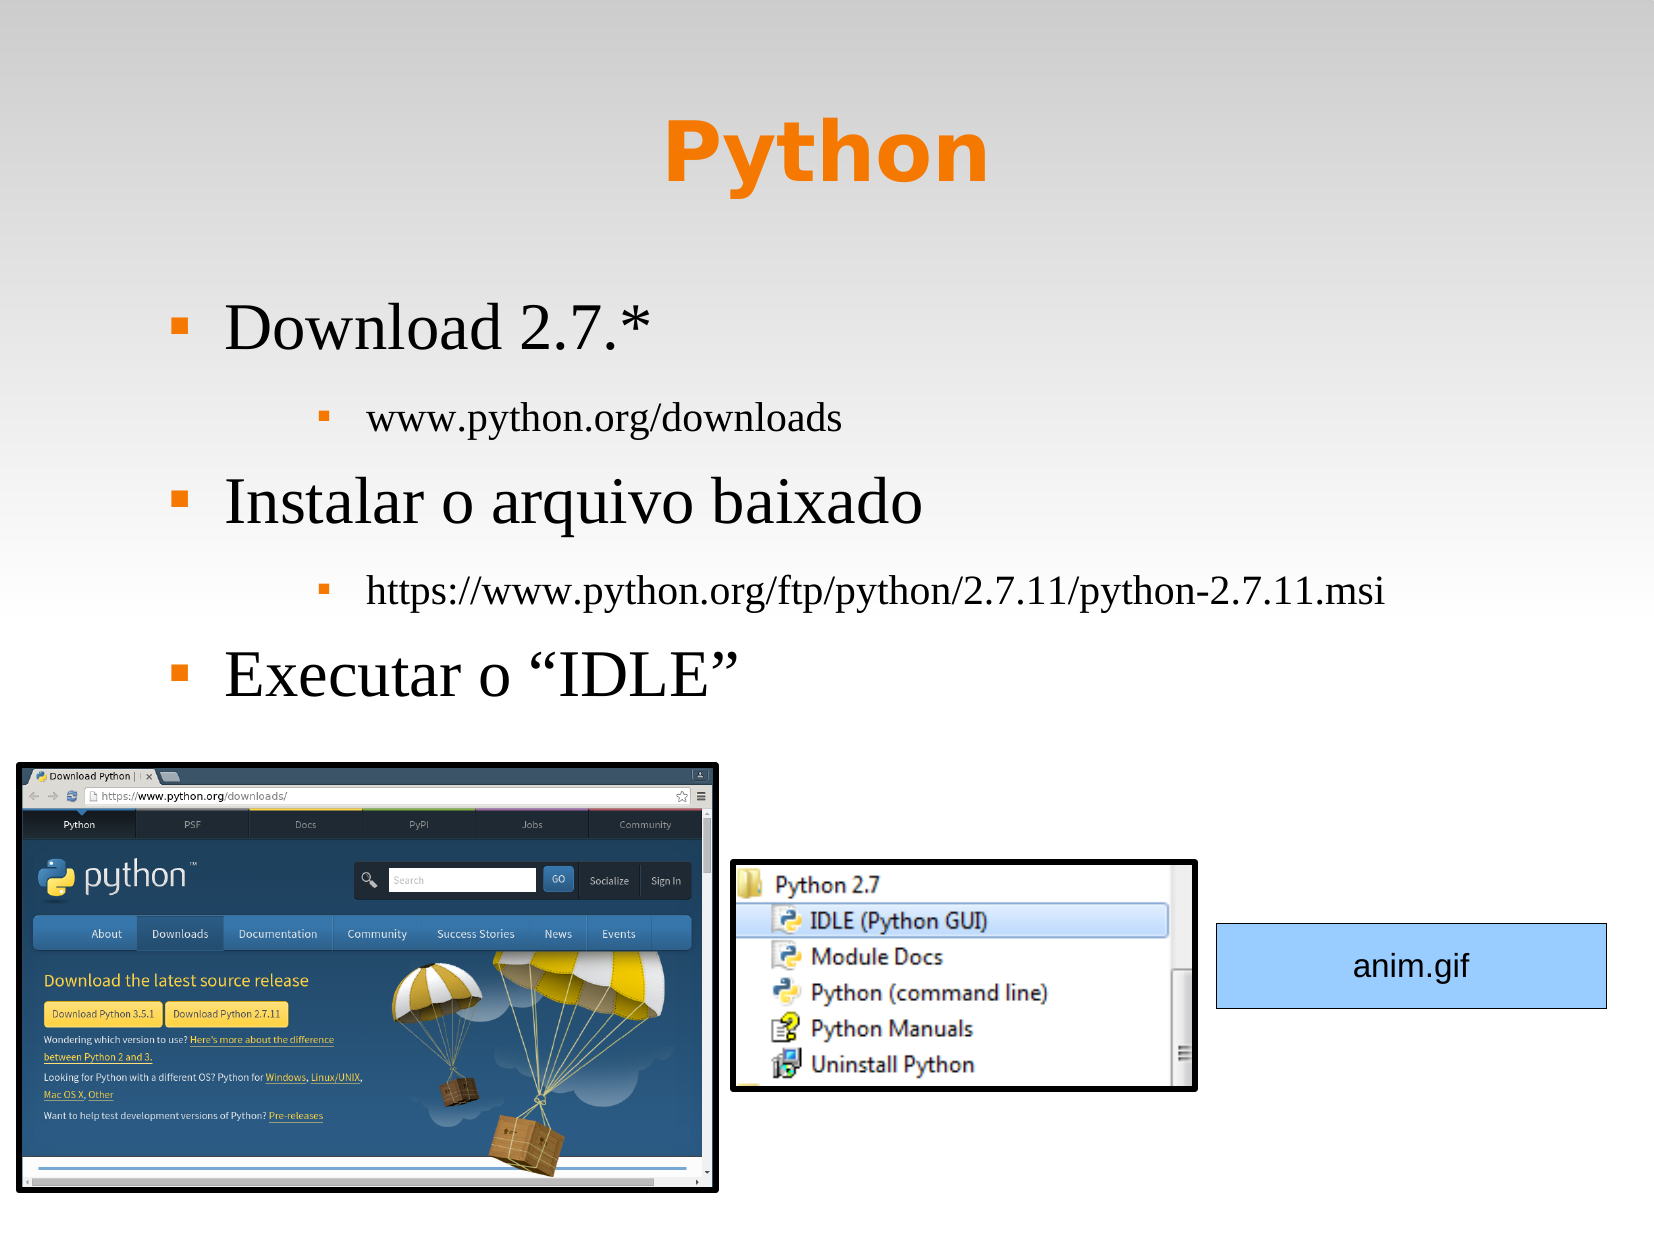

# Python
Download 2.7.*
www.python.org/downloads
Instalar o arquivo baixado
https://www.python.org/ftp/python/2.7.11/python-2.7.11.msi
Executar o “IDLE”
anim.gif